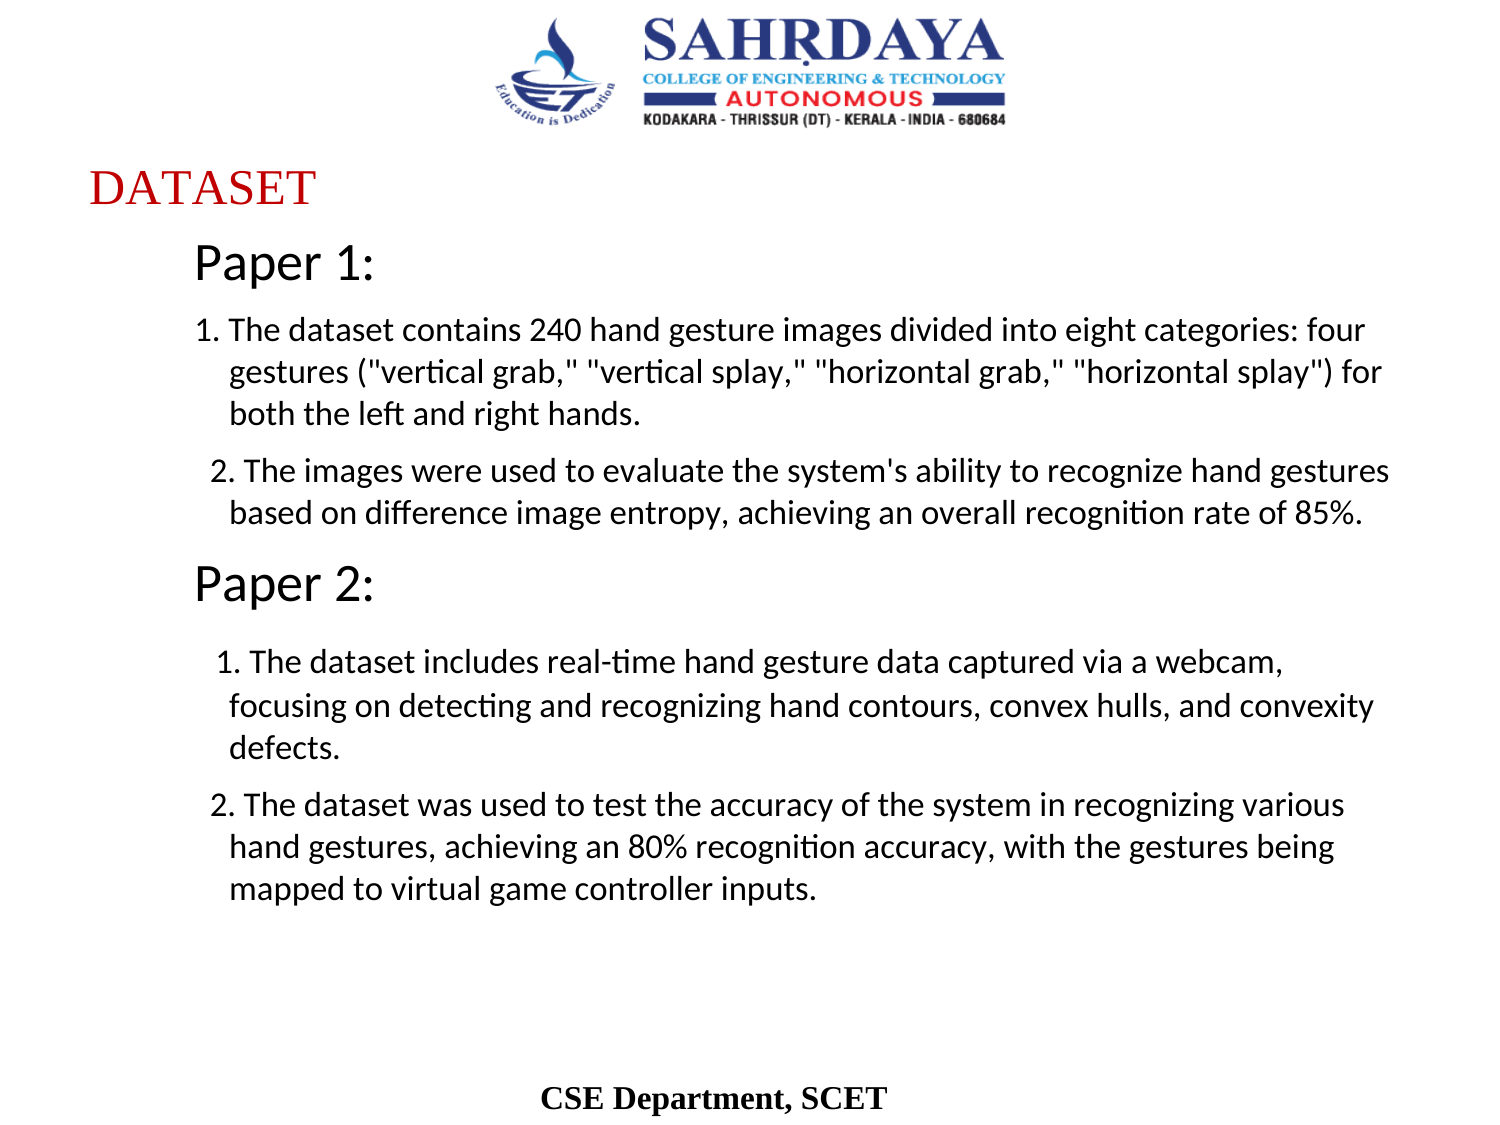

DATASET
# Paper 1:
1. The dataset contains 240 hand gesture images divided into eight categories: four gestures ("vertical grab," "vertical splay," "horizontal grab," "horizontal splay") for both the left and right hands.
  2. The images were used to evaluate the system's ability to recognize hand gestures based on difference image entropy, achieving an overall recognition rate of 85%.
Paper 2:
  1. The dataset includes real-time hand gesture data captured via a webcam, focusing on detecting and recognizing hand contours, convex hulls, and convexity defects.
  2. The dataset was used to test the accuracy of the system in recognizing various hand gestures, achieving an 80% recognition accuracy, with the gestures being mapped to virtual game controller inputs.
CSE Department, SCET​